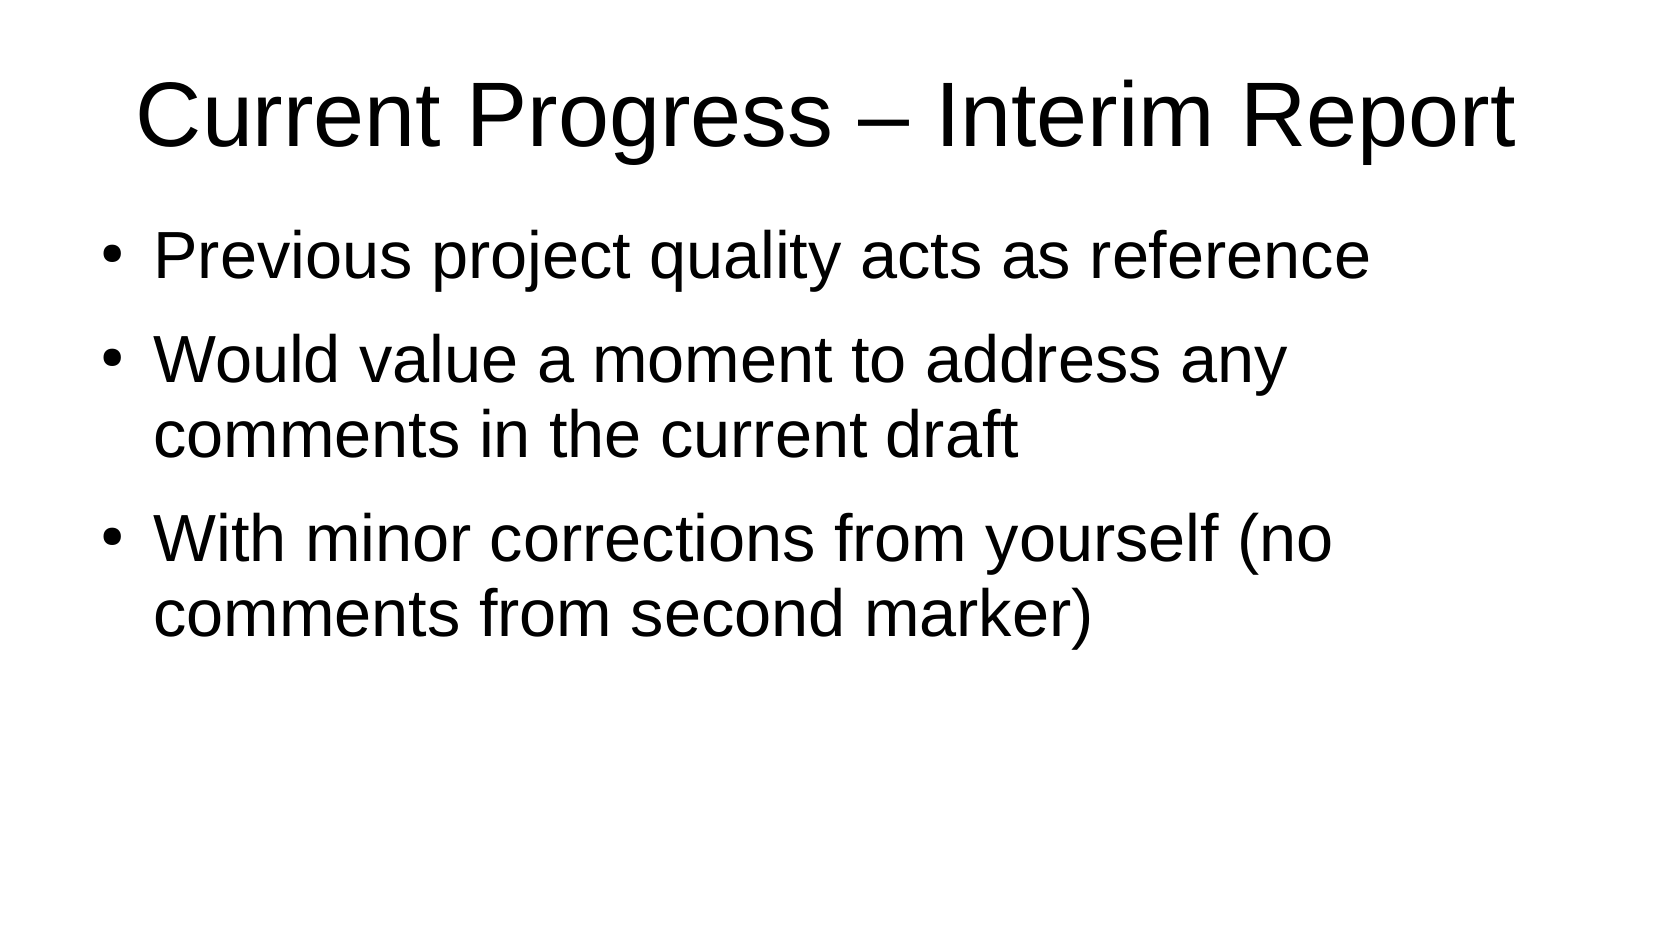

# Current Progress – Interim Report
Previous project quality acts as reference
Would value a moment to address any comments in the current draft
With minor corrections from yourself (no comments from second marker)